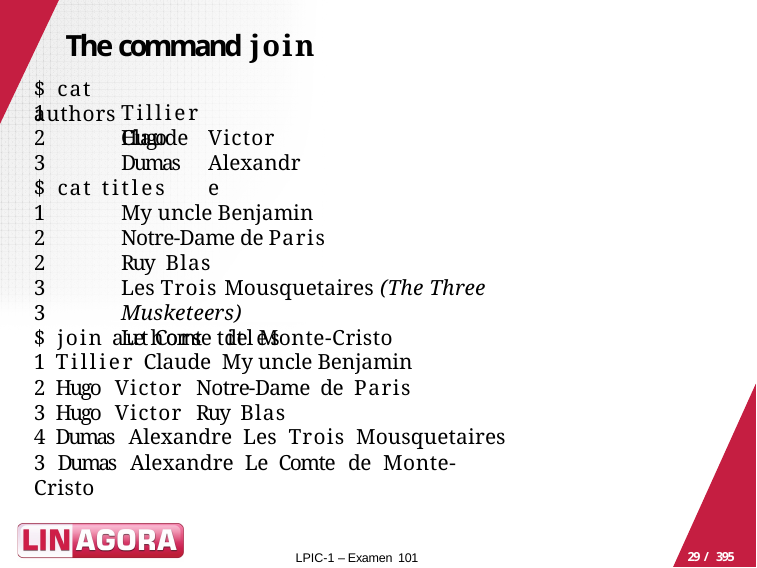

The command join
$ cat authors
1
2
3
Tillier Claude
Hugo Dumas
Victor Alexandre
$ cat titles
1
2
2
3
3
My uncle Benjamin
Notre-Dame de Paris
Ruy Blas
Les Trois Mousquetaires (The Three Musketeers)
Le Comte de Monte-Cristo
$ join authors titles
Tillier Claude My uncle Benjamin
Hugo Victor Notre-Dame de Paris
Hugo Victor Ruy Blas
Dumas Alexandre Les Trois Mousquetaires
3 Dumas Alexandre Le Comte de Monte-Cristo
LPIC-1 – Examen 101